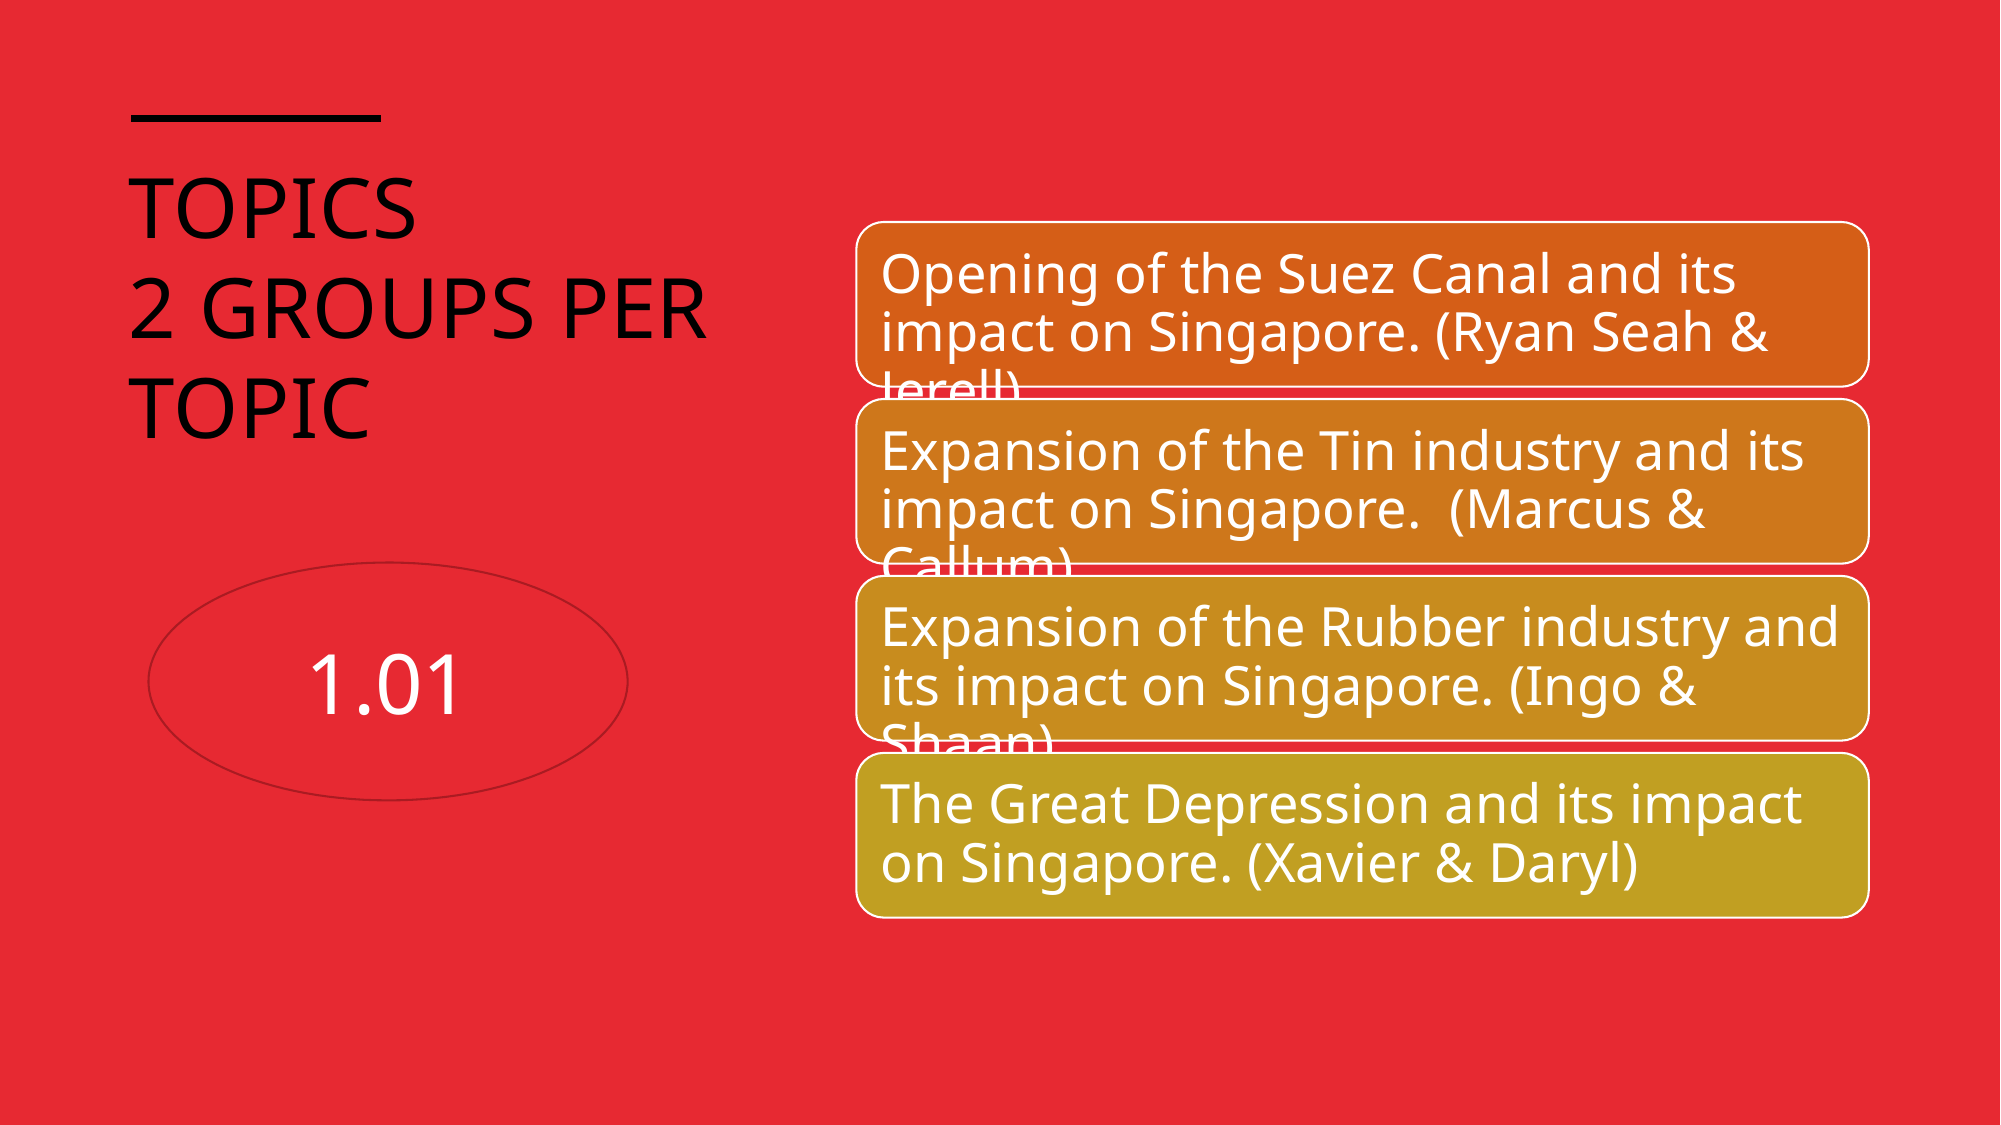

# Topics 2 groups per topic
Opening of the Suez Canal and its impact on Singapore. (Ryan Seah & Jerell)
Expansion of the Tin industry and its impact on Singapore. (Marcus & Callum)
Expansion of the Rubber industry and its impact on Singapore. (Ingo & Shaan)
The Great Depression and its impact on Singapore. (Xavier & Daryl)
1.01